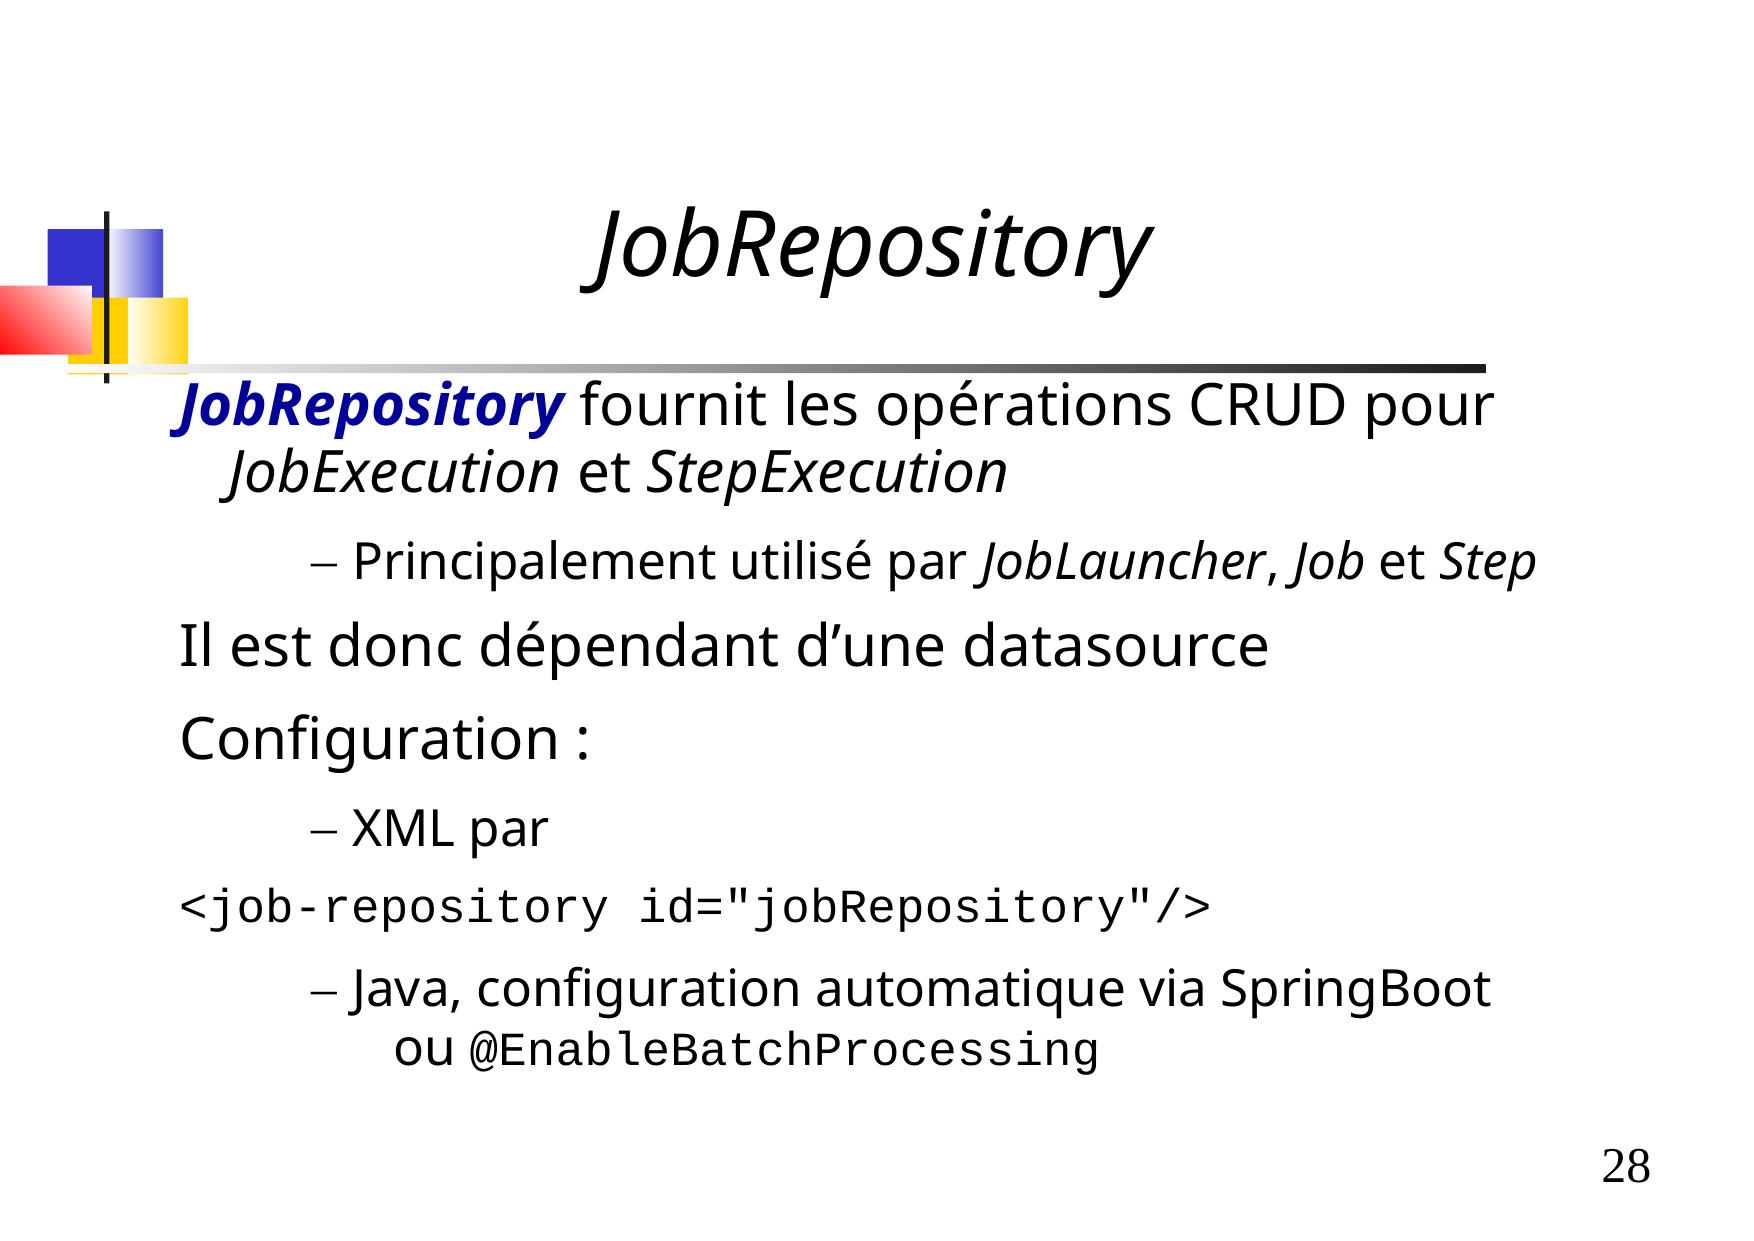

# JobRepository
JobRepository fournit les opérations CRUD pour JobExecution et StepExecution
Principalement utilisé par JobLauncher, Job et Step
Il est donc dépendant d’une datasource
Configuration :
XML par
<job-repository id="jobRepository"/>
Java, configuration automatique via SpringBoot ou @EnableBatchProcessing